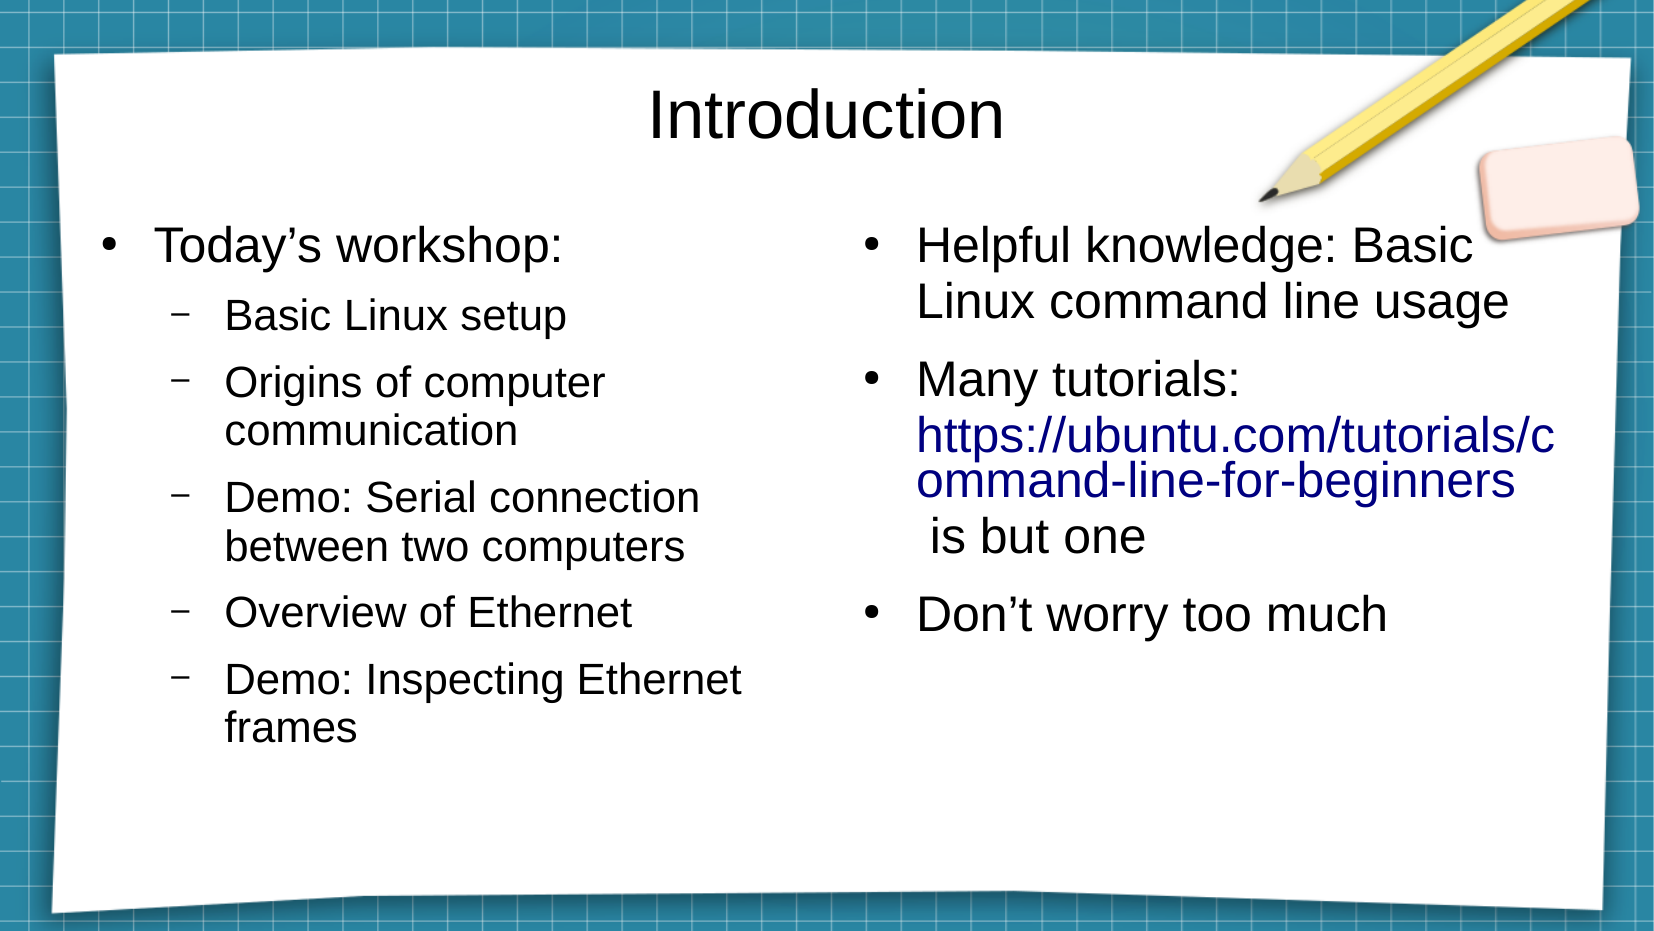

# Introduction
Today’s workshop:
Basic Linux setup
Origins of computer communication
Demo: Serial connection between two computers
Overview of Ethernet
Demo: Inspecting Ethernet frames
Helpful knowledge: Basic Linux command line usage
Many tutorials: https://ubuntu.com/tutorials/command-line-for-beginners is but one
Don’t worry too much